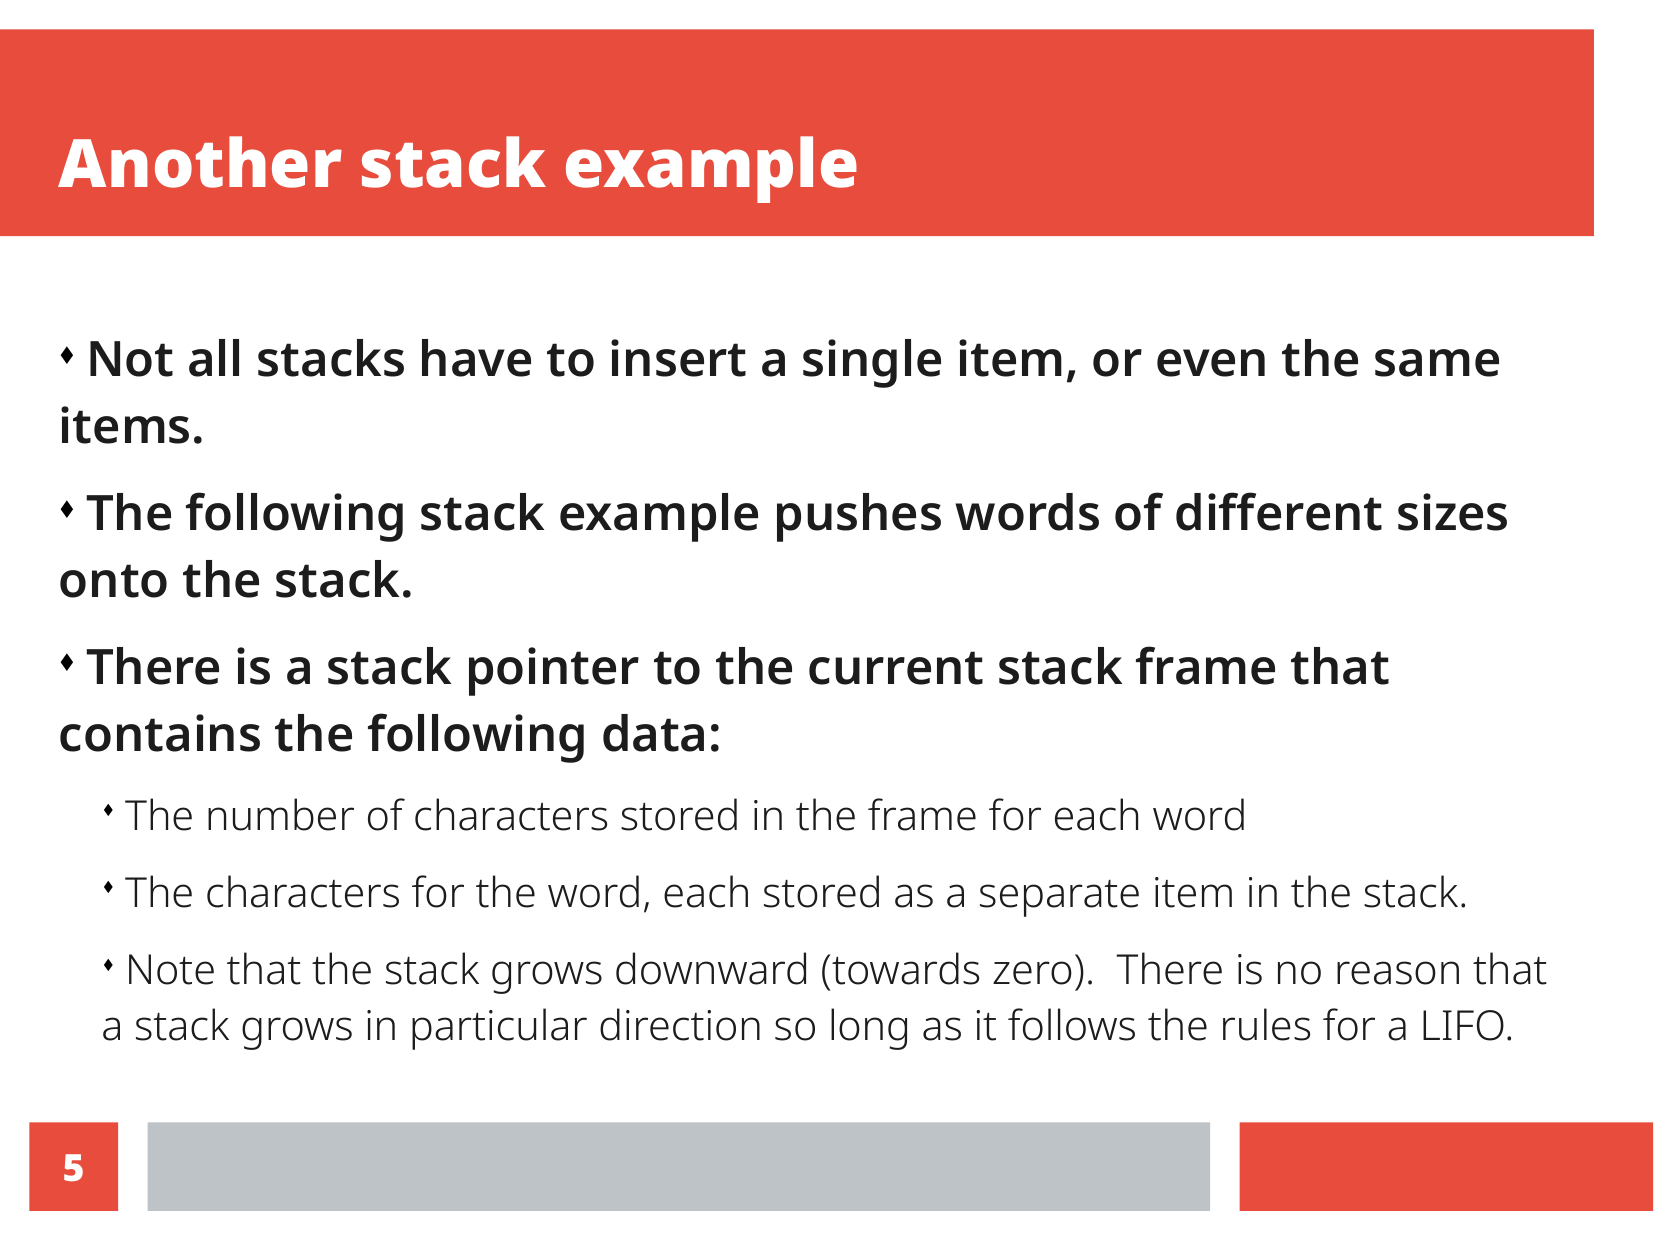

# Another stack example
 Not all stacks have to insert a single item, or even the same items.
 The following stack example pushes words of different sizes onto the stack.
 There is a stack pointer to the current stack frame that contains the following data:
 The number of characters stored in the frame for each word
 The characters for the word, each stored as a separate item in the stack.
 Note that the stack grows downward (towards zero). There is no reason that a stack grows in particular direction so long as it follows the rules for a LIFO.
5